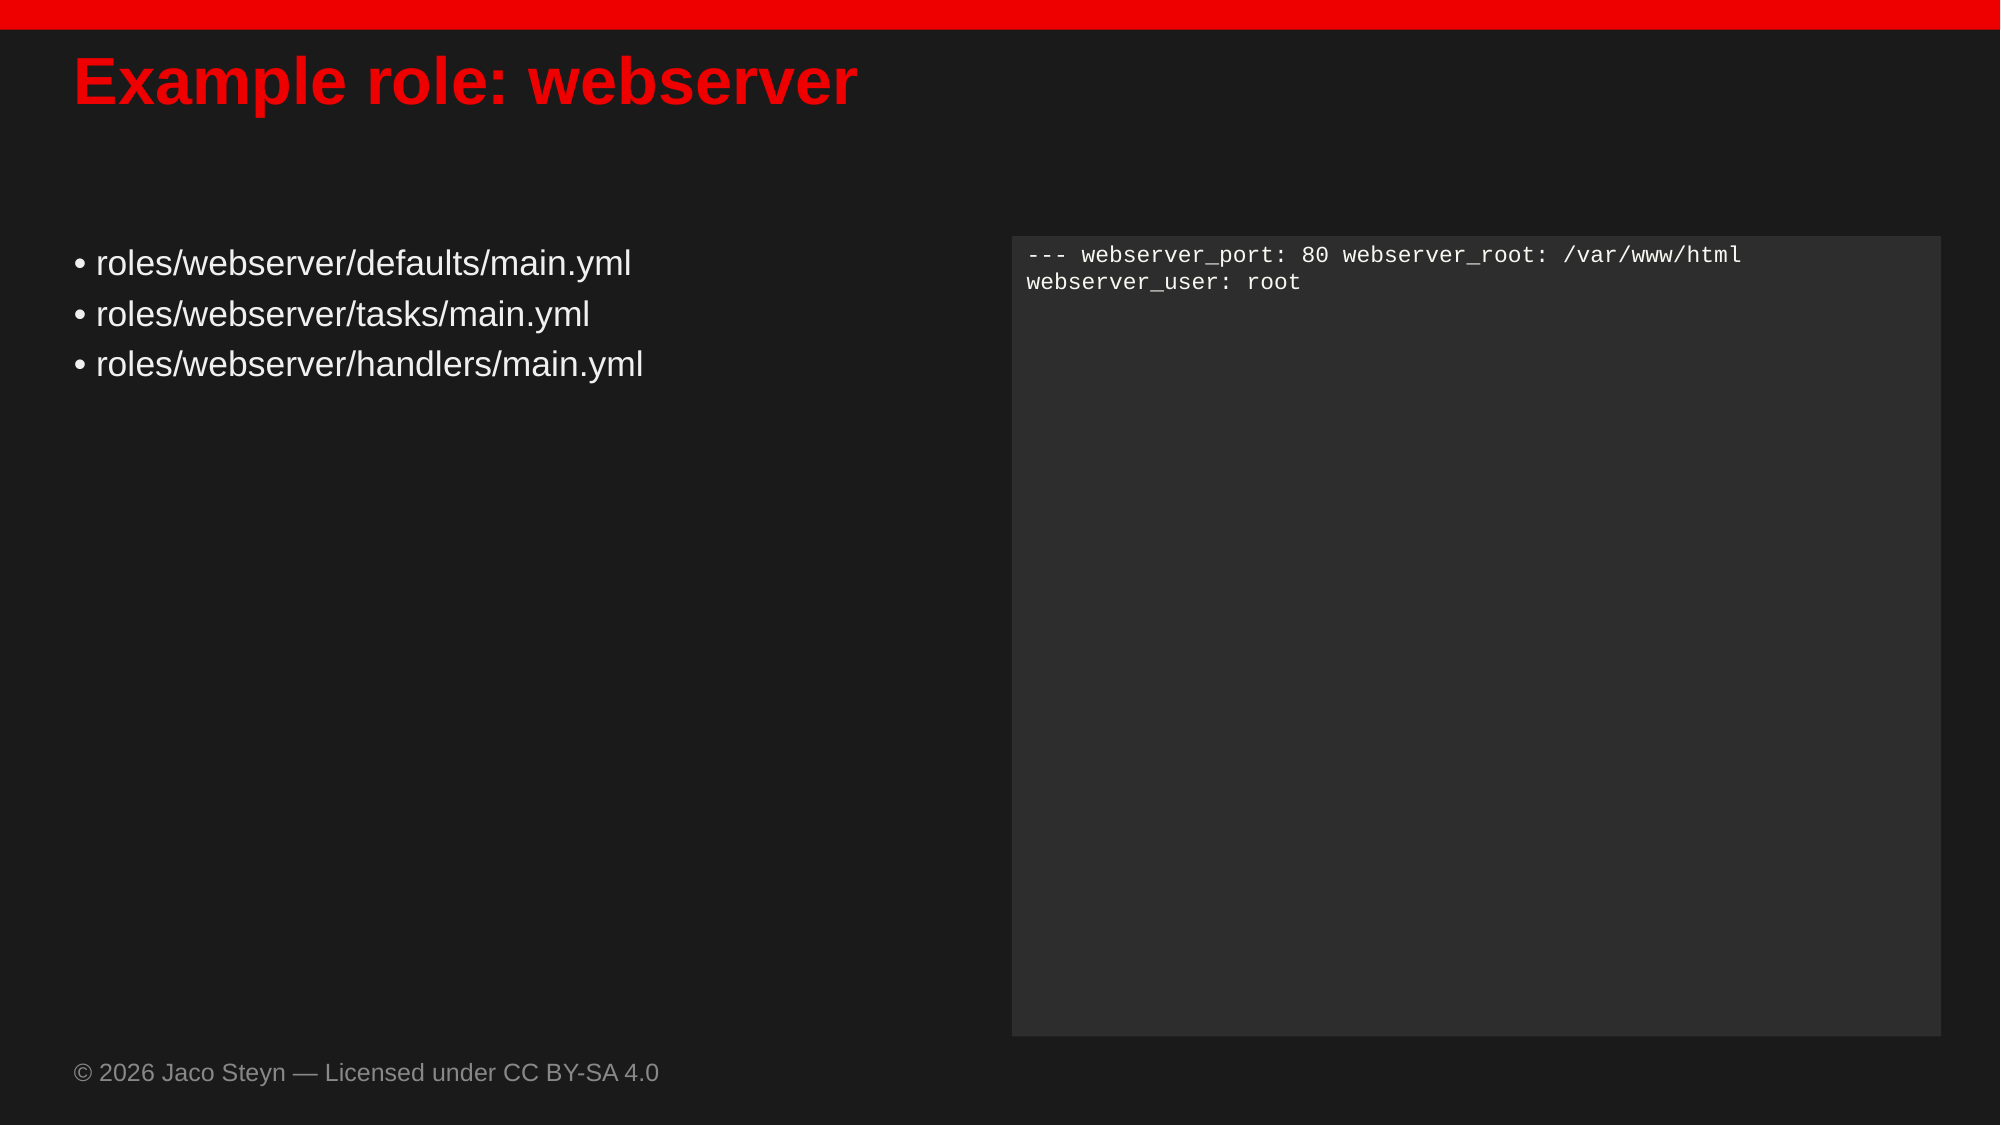

Example role: webserver
• roles/webserver/defaults/main.yml
• roles/webserver/tasks/main.yml
• roles/webserver/handlers/main.yml
--- webserver_port: 80 webserver_root: /var/www/html webserver_user: root
© 2026 Jaco Steyn — Licensed under CC BY-SA 4.0